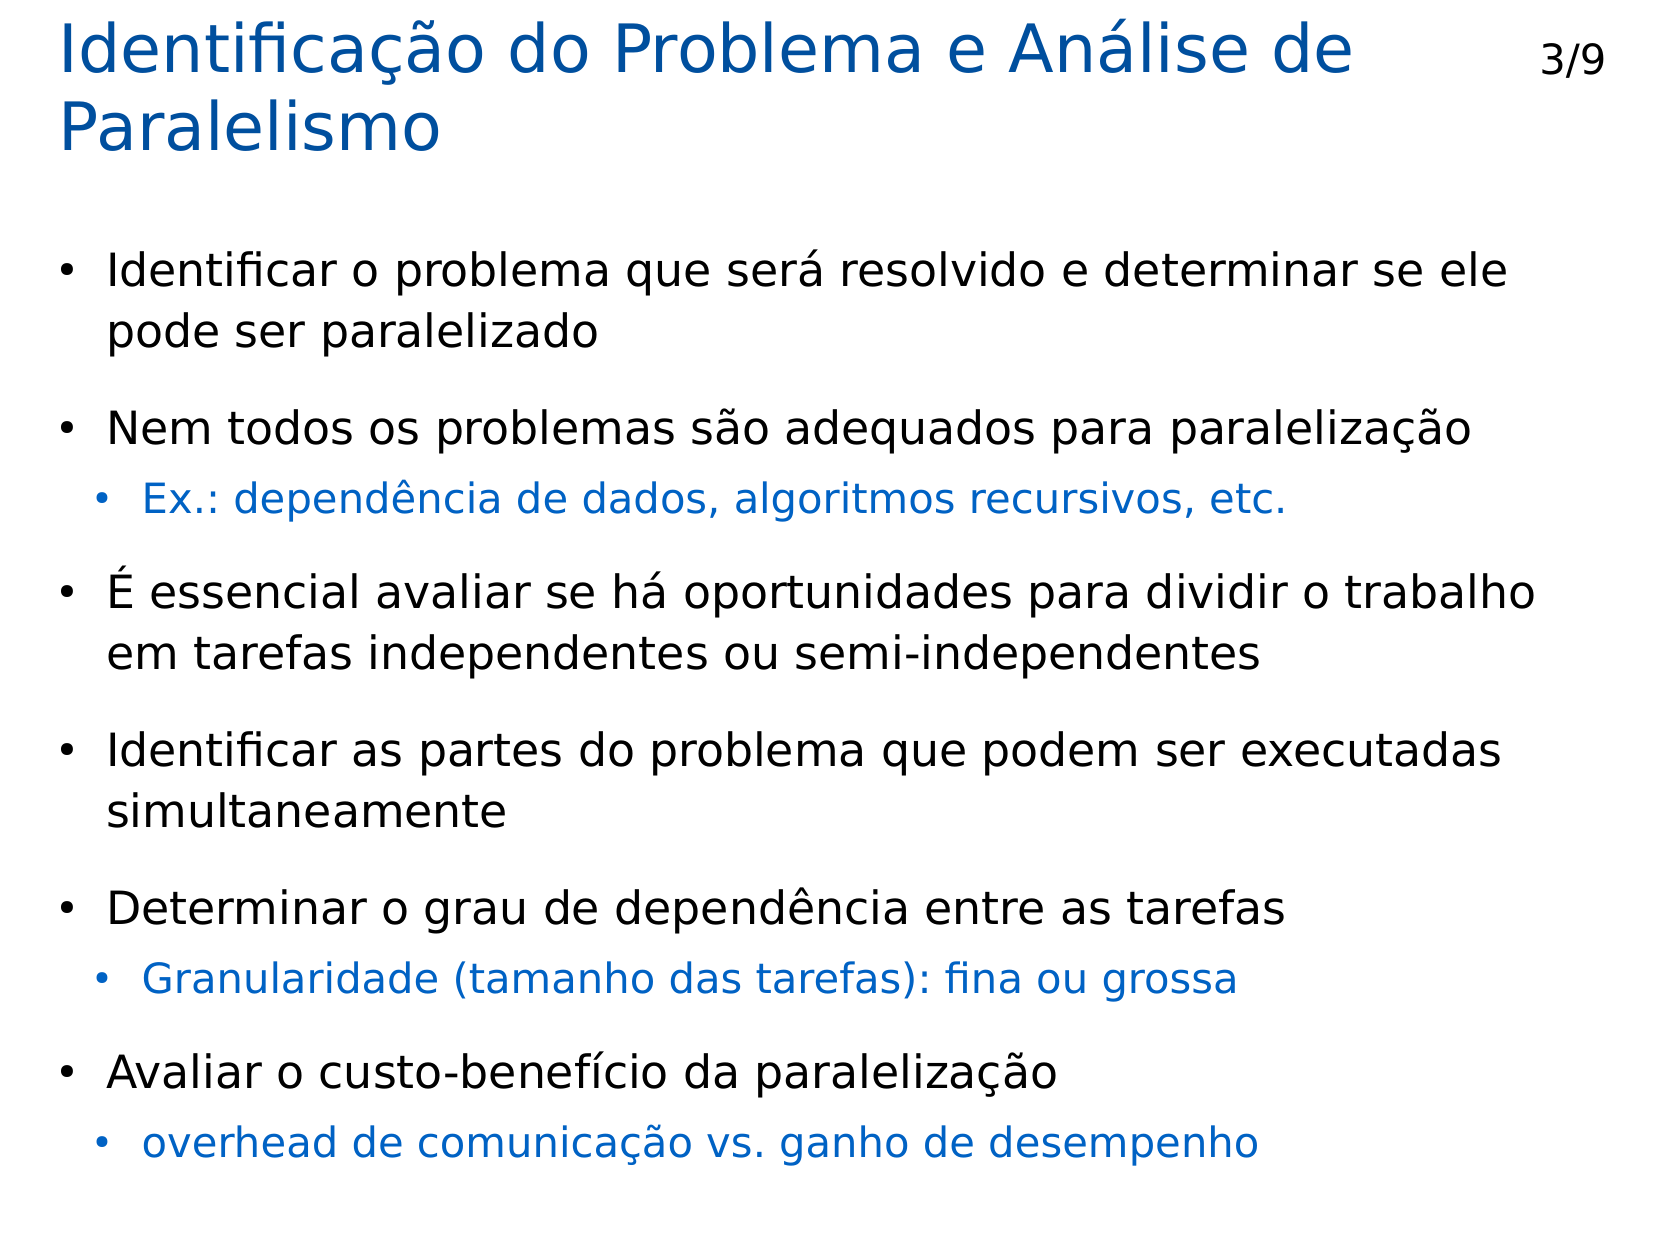

# Identificação do Problema e Análise de Paralelismo
3
Identificar o problema que será resolvido e determinar se ele pode ser paralelizado
Nem todos os problemas são adequados para paralelização
Ex.: dependência de dados, algoritmos recursivos, etc.
É essencial avaliar se há oportunidades para dividir o trabalho em tarefas independentes ou semi-independentes
Identificar as partes do problema que podem ser executadas simultaneamente
Determinar o grau de dependência entre as tarefas
Granularidade (tamanho das tarefas): fina ou grossa
Avaliar o custo-benefício da paralelização
overhead de comunicação vs. ganho de desempenho